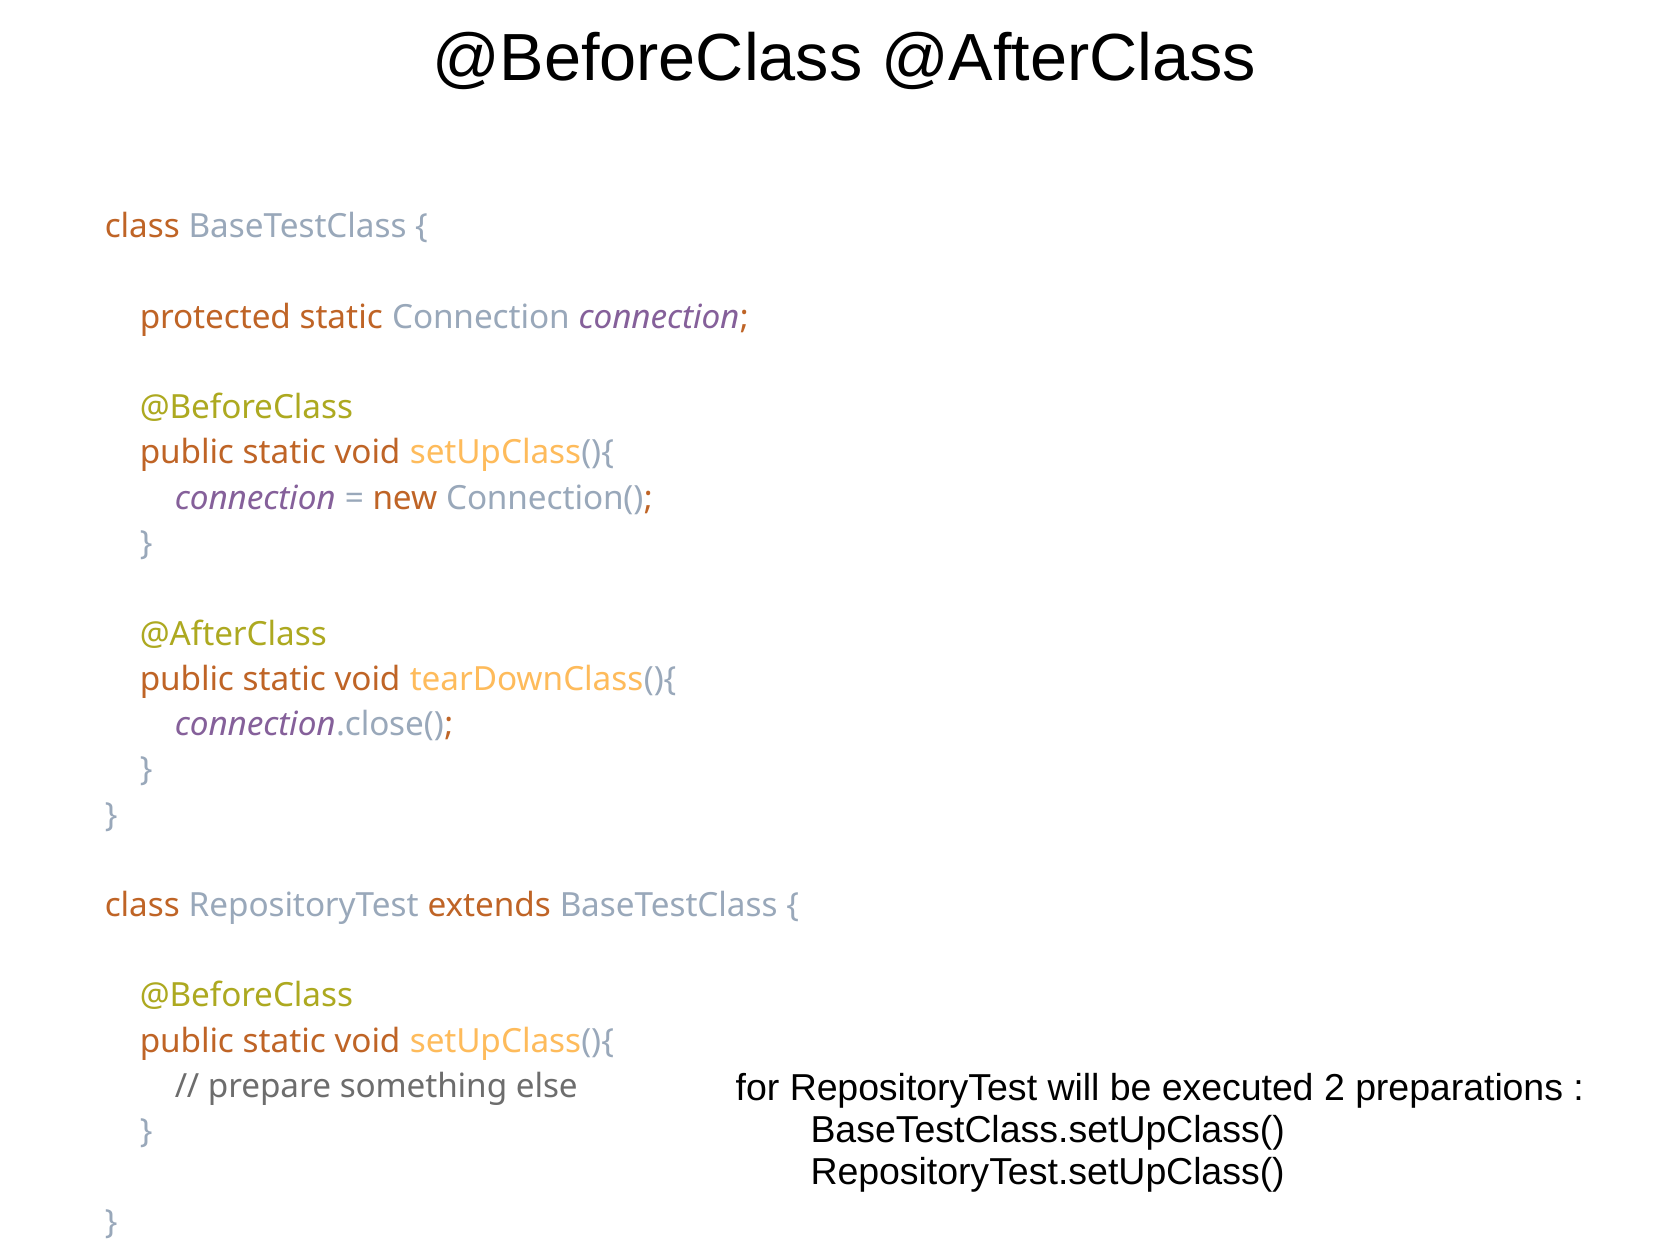

# @BeforeClass @AfterClass
class BaseTestClass {
 protected static Connection connection;
 @BeforeClass
 public static void setUpClass(){
 connection = new Connection();
 }
 @AfterClass
 public static void tearDownClass(){
 connection.close();
 }
}
class RepositoryTest extends BaseTestClass {
 @BeforeClass
 public static void setUpClass(){
 // prepare something else
 }
}
for RepositoryTest will be executed 2 preparations :
	BaseTestClass.setUpClass()
	RepositoryTest.setUpClass()